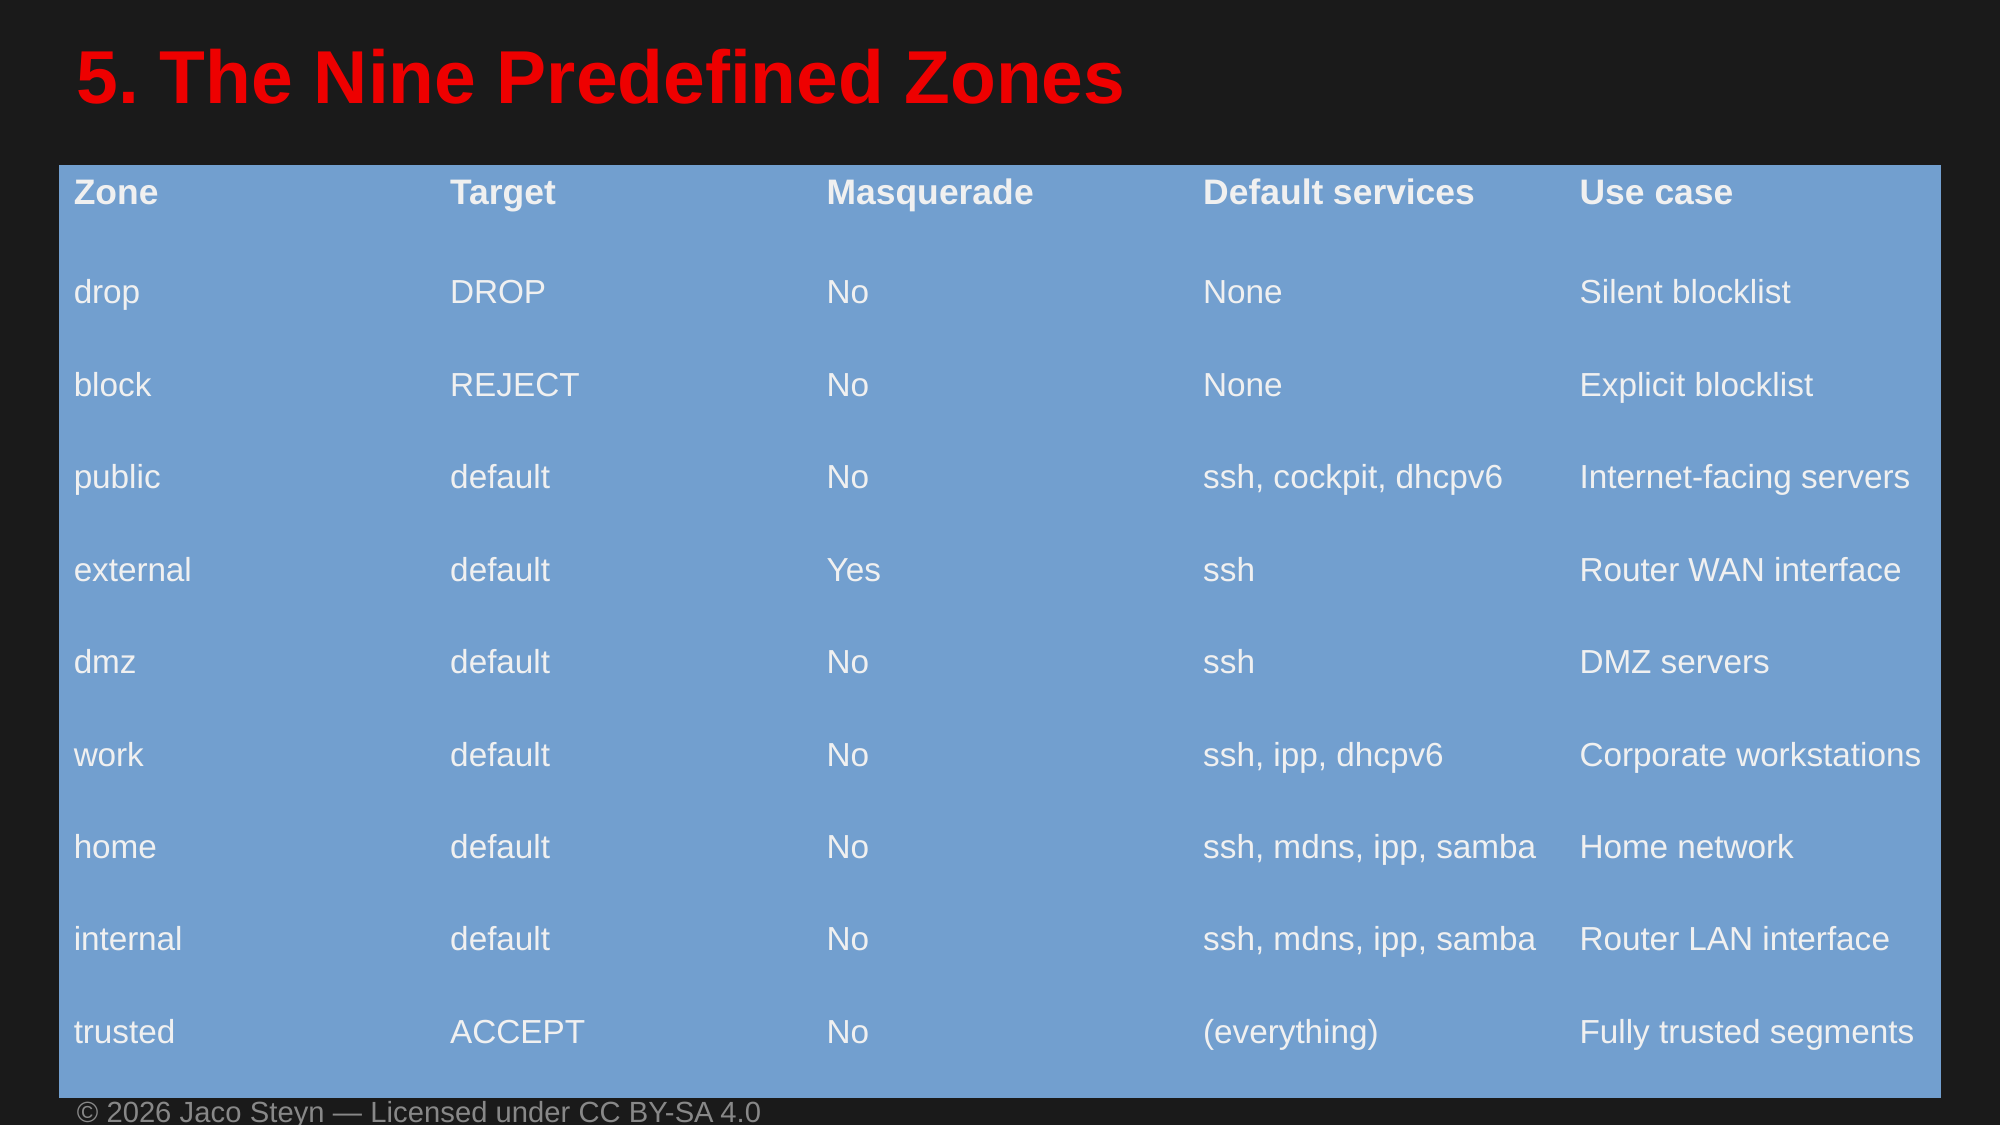

5. The Nine Predefined Zones
| Zone | Target | Masquerade | Default services | Use case |
| --- | --- | --- | --- | --- |
| drop | DROP | No | None | Silent blocklist |
| block | REJECT | No | None | Explicit blocklist |
| public | default | No | ssh, cockpit, dhcpv6 | Internet-facing servers |
| external | default | Yes | ssh | Router WAN interface |
| dmz | default | No | ssh | DMZ servers |
| work | default | No | ssh, ipp, dhcpv6 | Corporate workstations |
| home | default | No | ssh, mdns, ipp, samba | Home network |
| internal | default | No | ssh, mdns, ipp, samba | Router LAN interface |
| trusted | ACCEPT | No | (everything) | Fully trusted segments |
© 2026 Jaco Steyn — Licensed under CC BY-SA 4.0